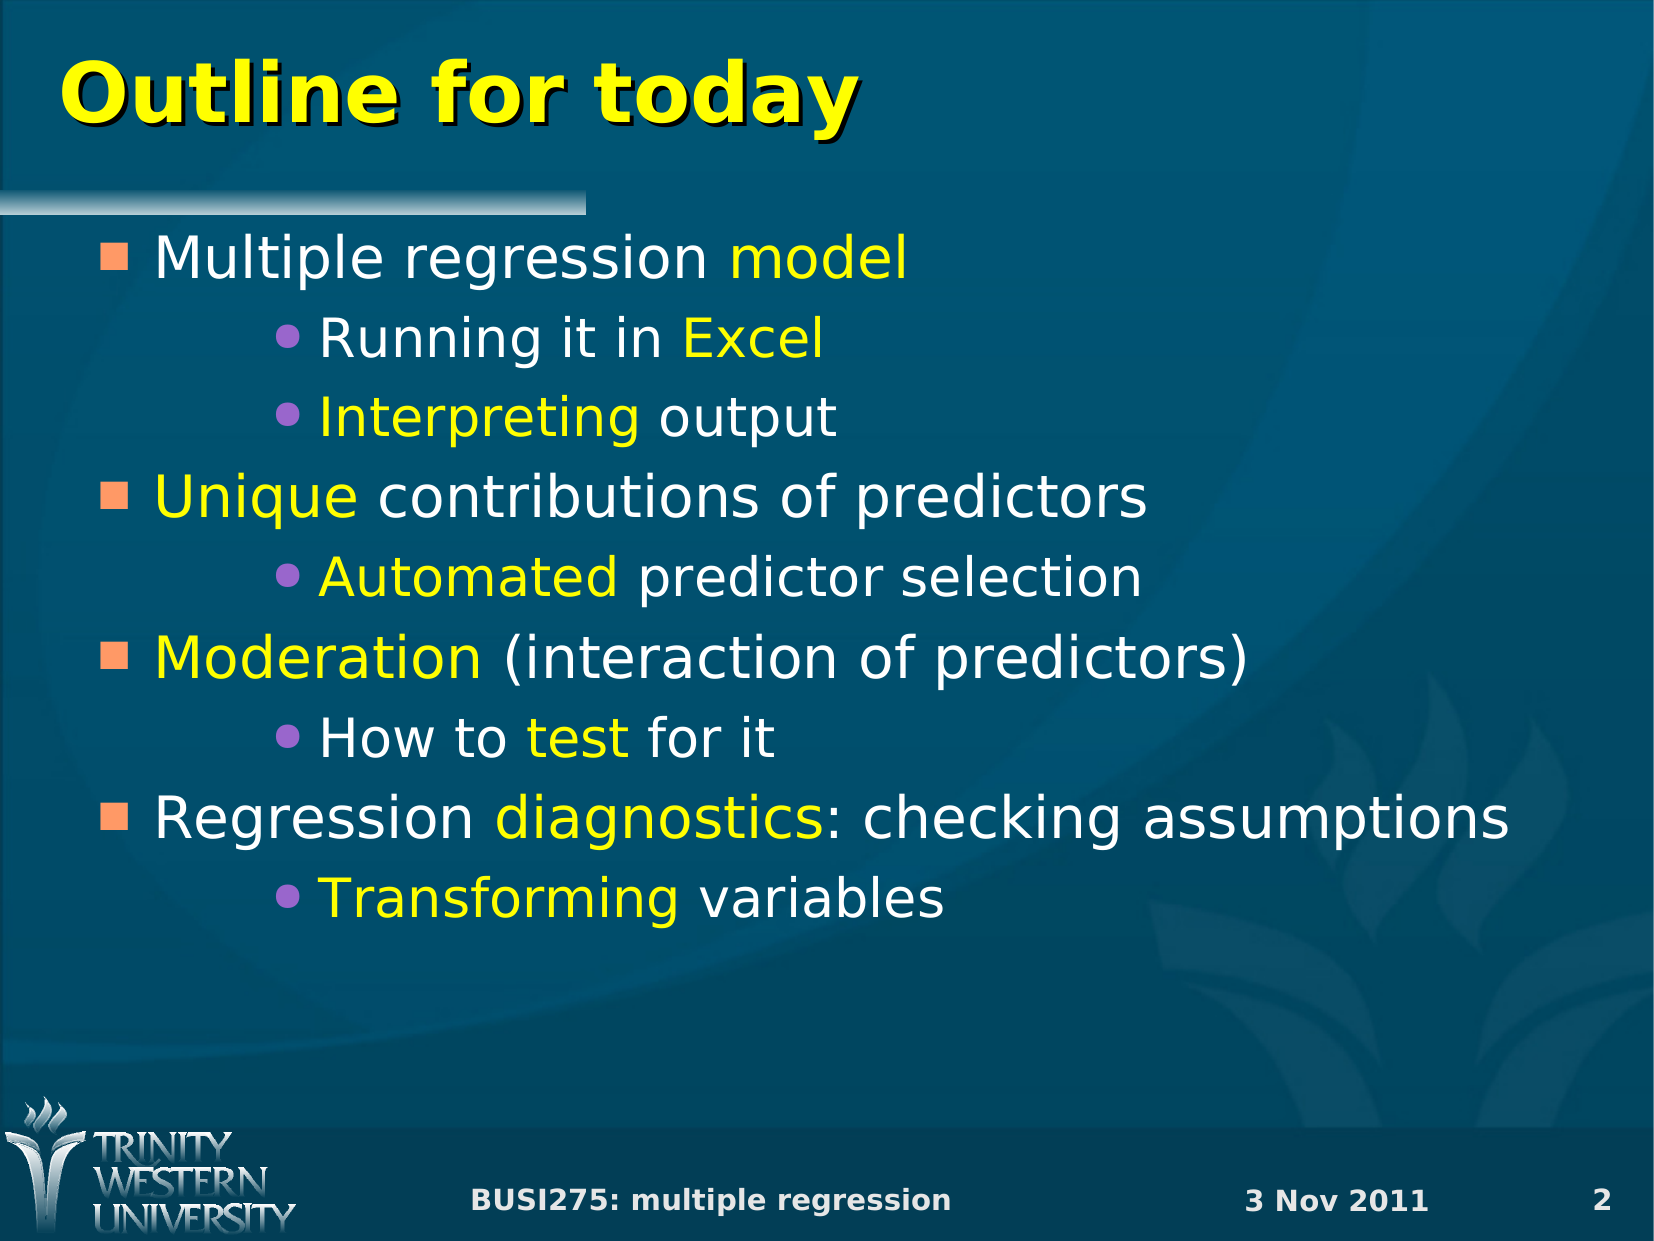

# Outline for today
Multiple regression model
Running it in Excel
Interpreting output
Unique contributions of predictors
Automated predictor selection
Moderation (interaction of predictors)
How to test for it
Regression diagnostics: checking assumptions
Transforming variables
BUSI275: multiple regression
3 Nov 2011
2